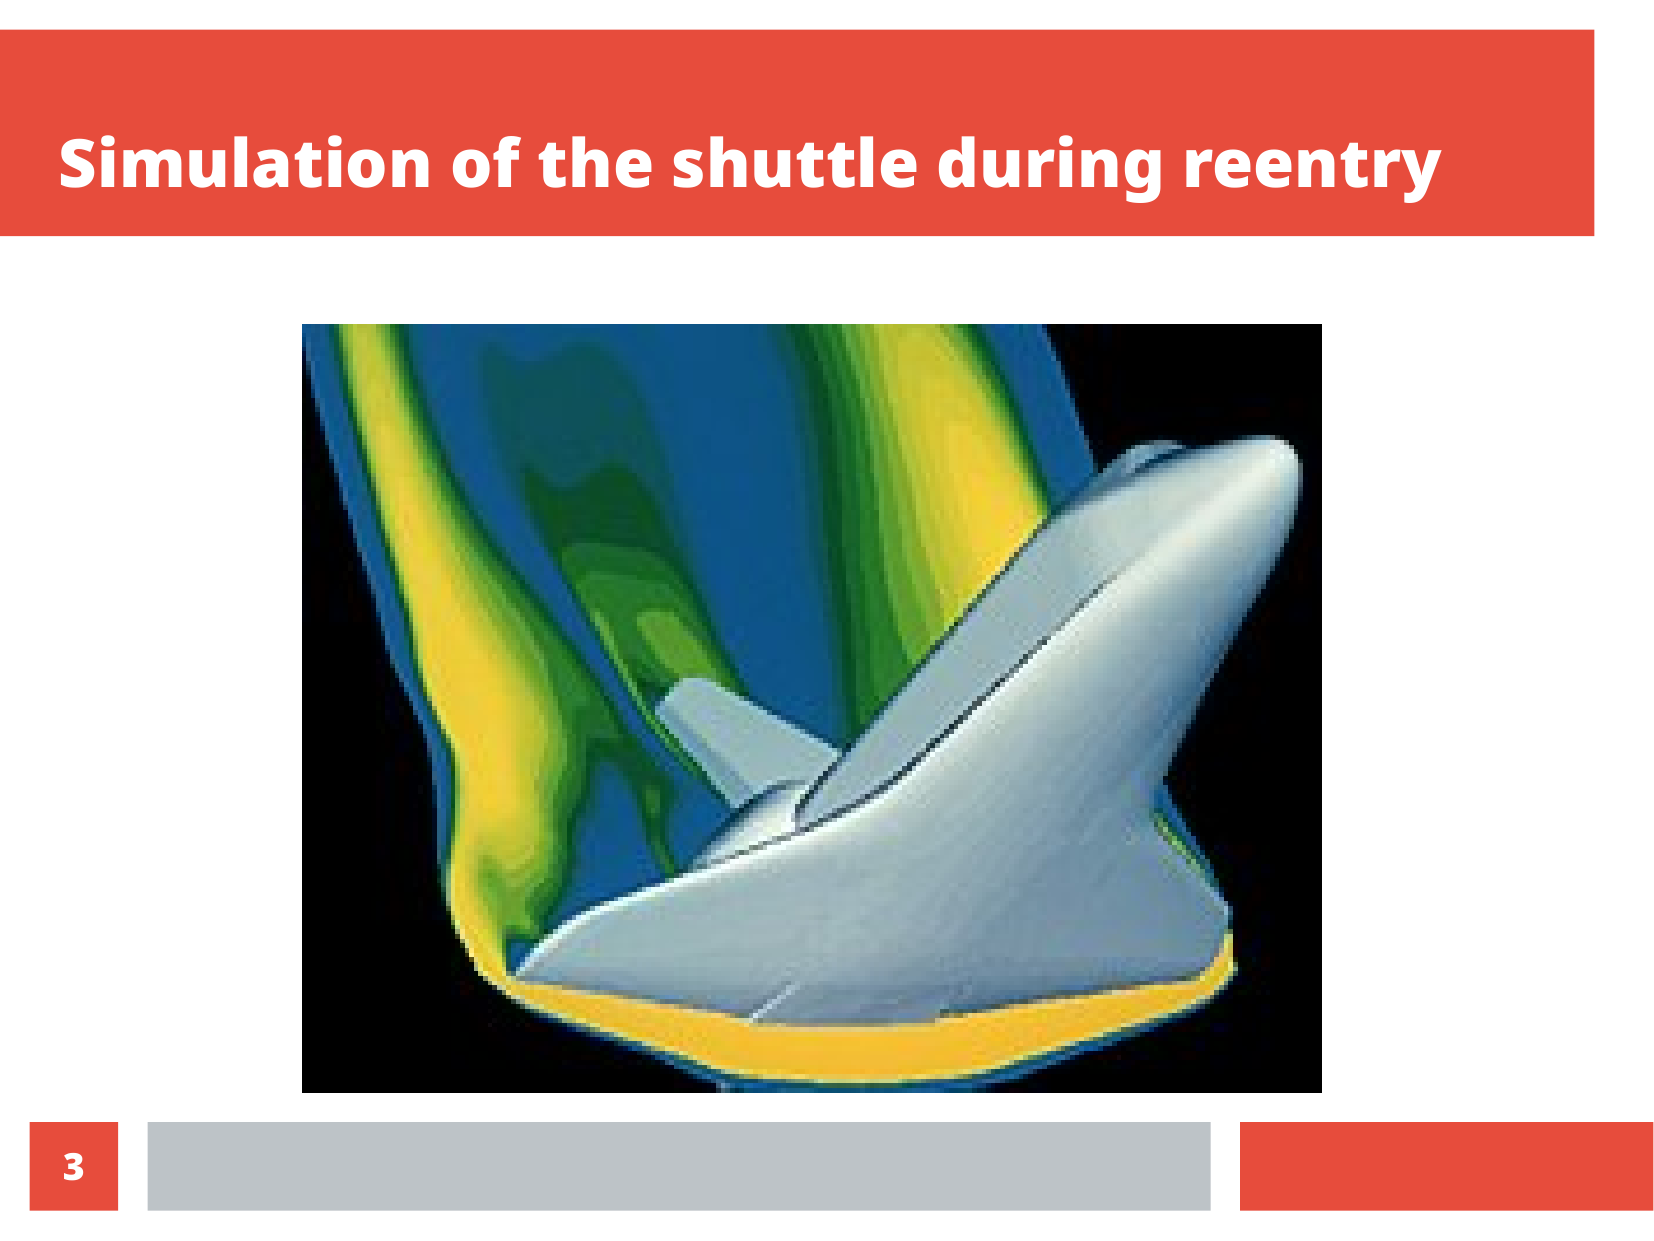

# Simulation of the shuttle during reentry
3